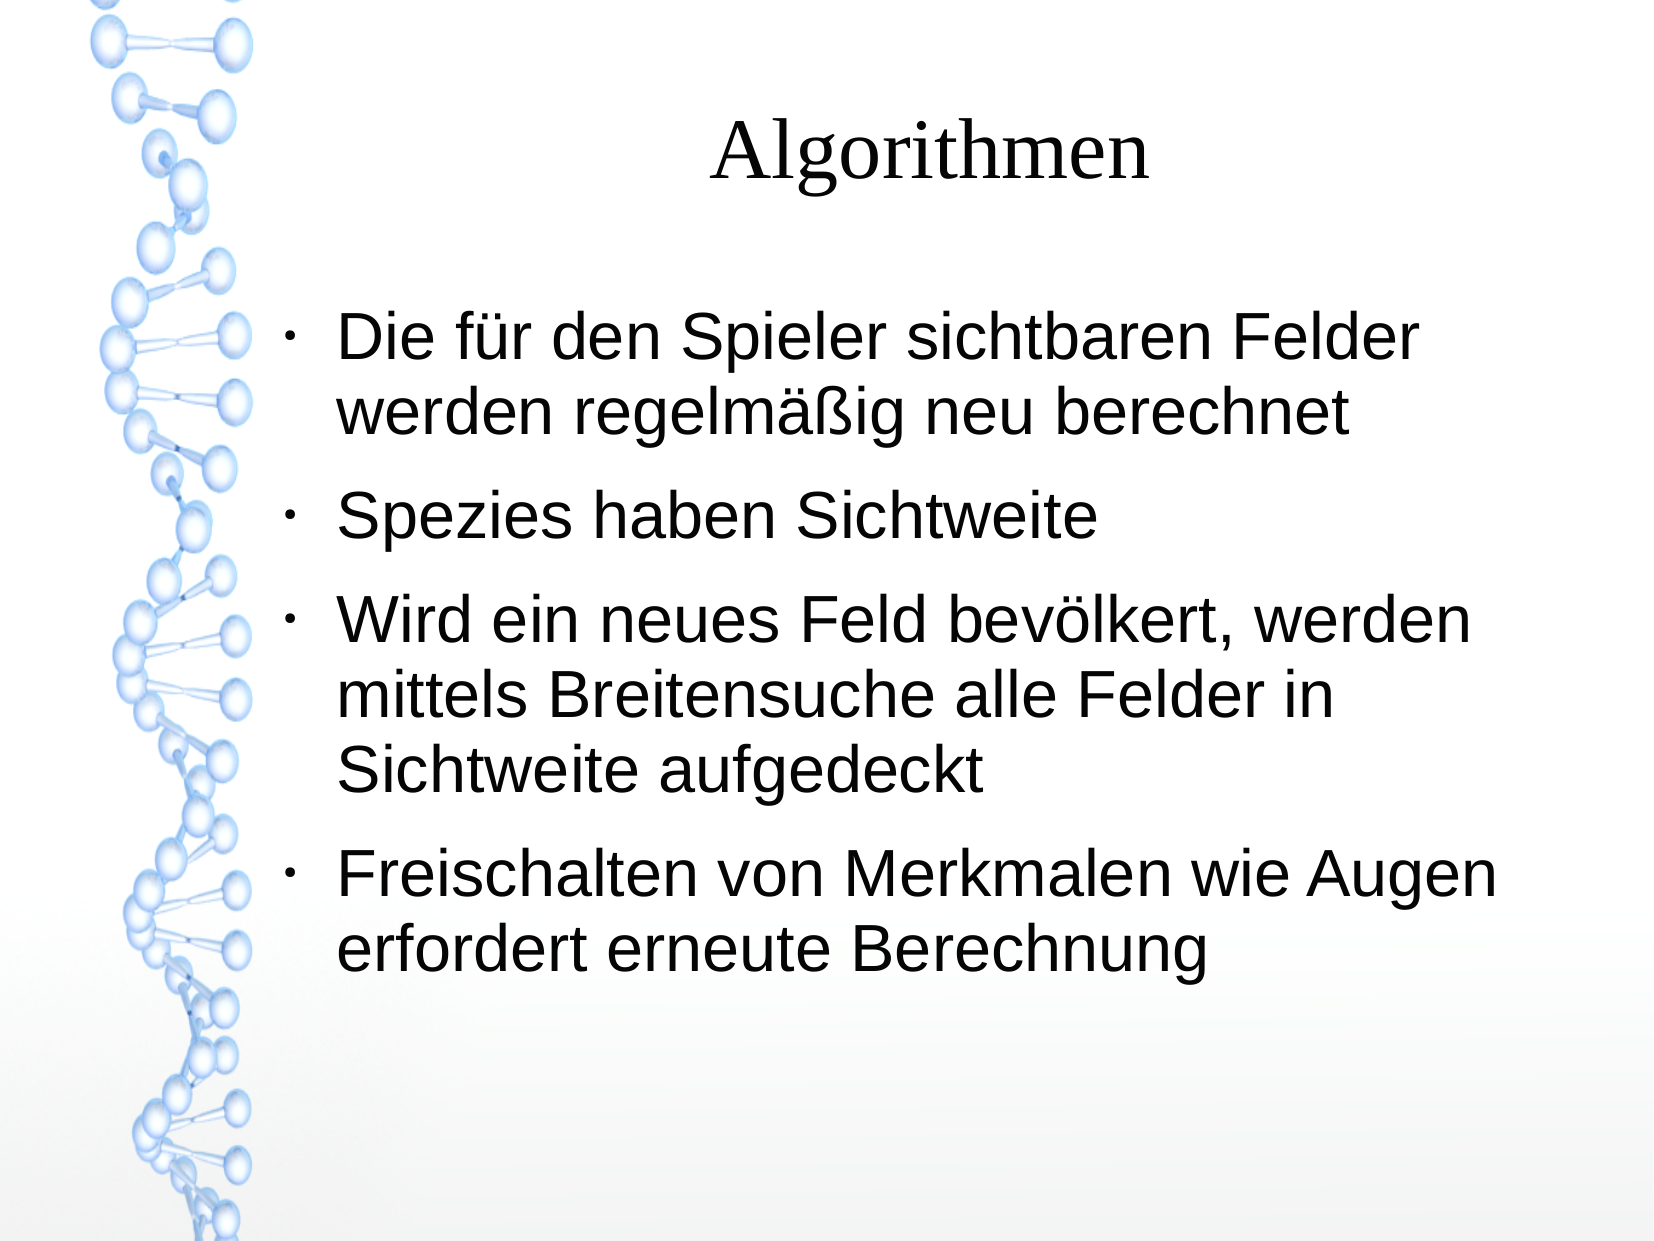

# Algorithmen
Die für den Spieler sichtbaren Felder werden regelmäßig neu berechnet
Spezies haben Sichtweite
Wird ein neues Feld bevölkert, werden mittels Breitensuche alle Felder in Sichtweite aufgedeckt
Freischalten von Merkmalen wie Augen erfordert erneute Berechnung